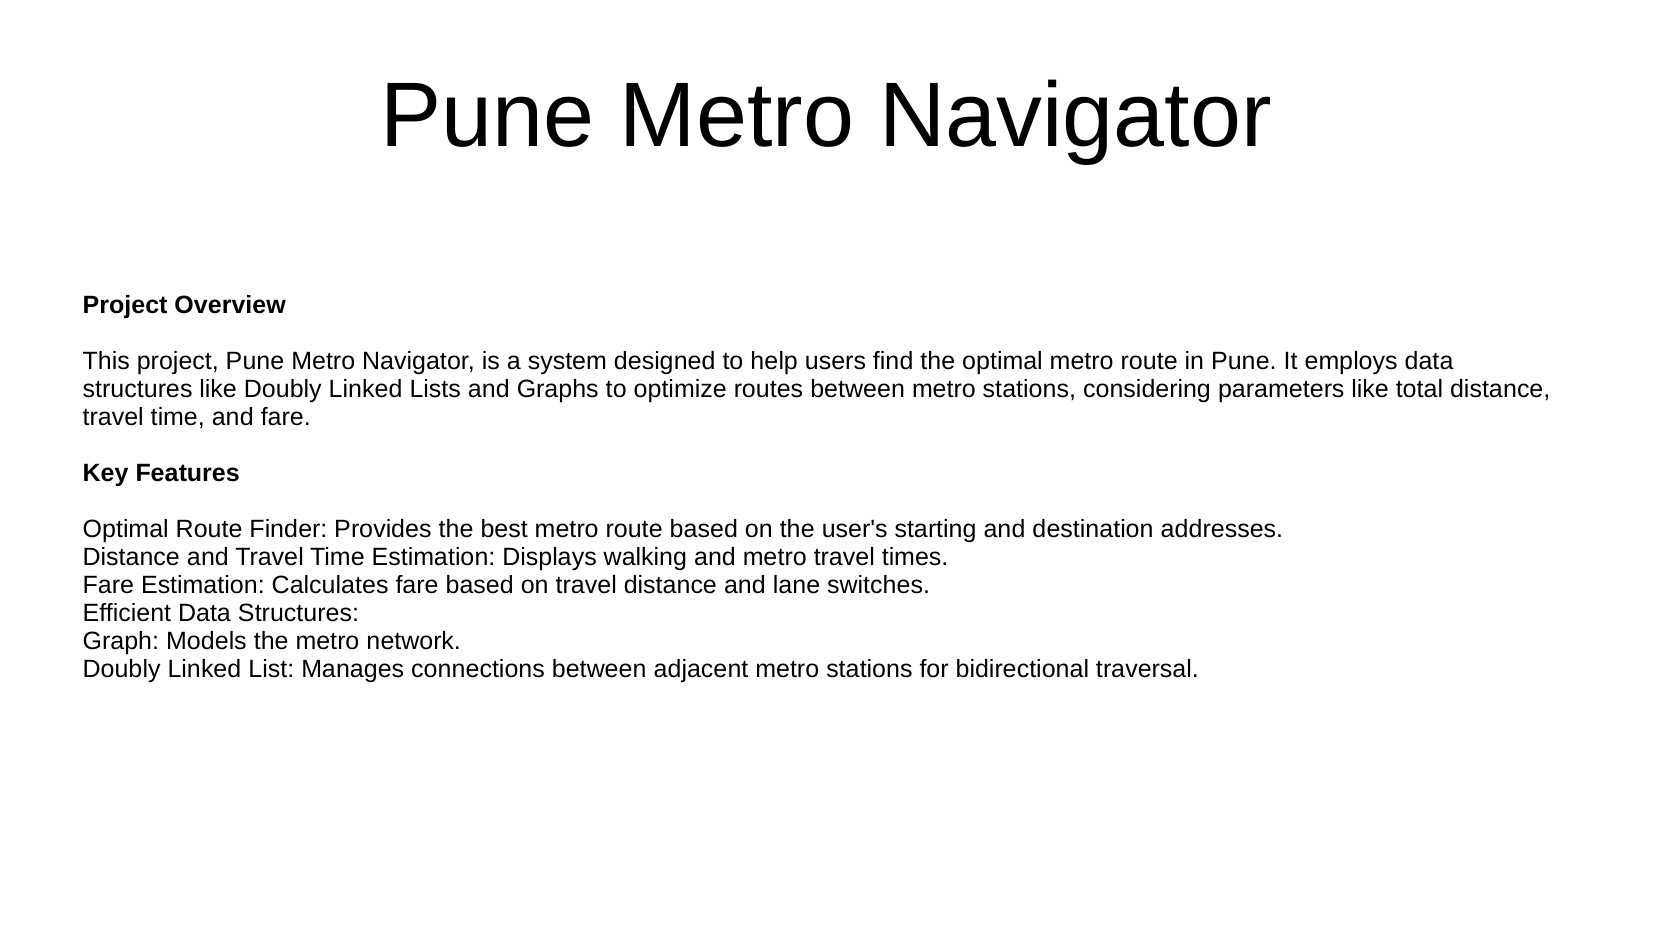

# Pune Metro Navigator
Project Overview
This project, Pune Metro Navigator, is a system designed to help users find the optimal metro route in Pune. It employs data structures like Doubly Linked Lists and Graphs to optimize routes between metro stations, considering parameters like total distance, travel time, and fare.
Key Features
Optimal Route Finder: Provides the best metro route based on the user's starting and destination addresses.
Distance and Travel Time Estimation: Displays walking and metro travel times.
Fare Estimation: Calculates fare based on travel distance and lane switches.
Efficient Data Structures:
Graph: Models the metro network.
Doubly Linked List: Manages connections between adjacent metro stations for bidirectional traversal.